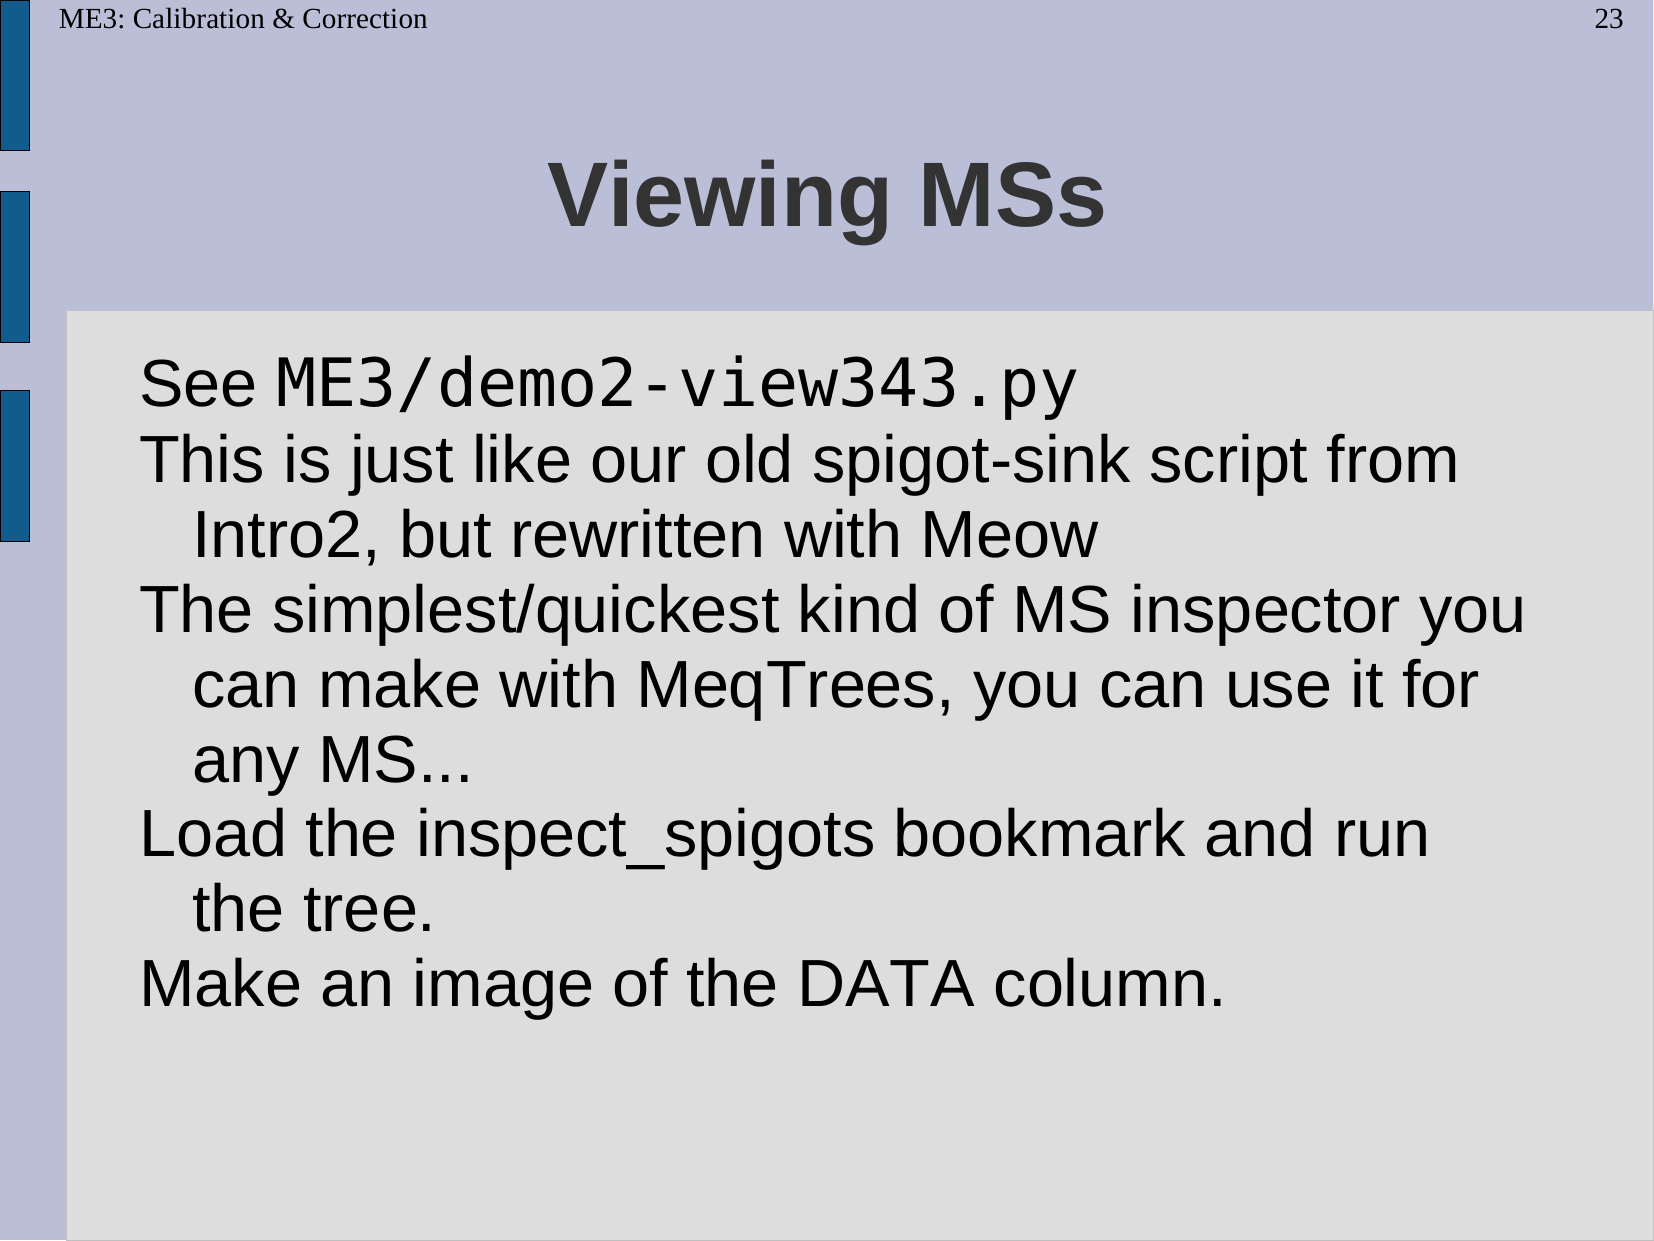

ME3: Calibration & Correction
23
# Viewing MSs
See ME3/demo2-view343.py
This is just like our old spigot-sink script from Intro2, but rewritten with Meow
The simplest/quickest kind of MS inspector you can make with MeqTrees, you can use it for any MS...
Load the inspect_spigots bookmark and run the tree.
Make an image of the DATA column.